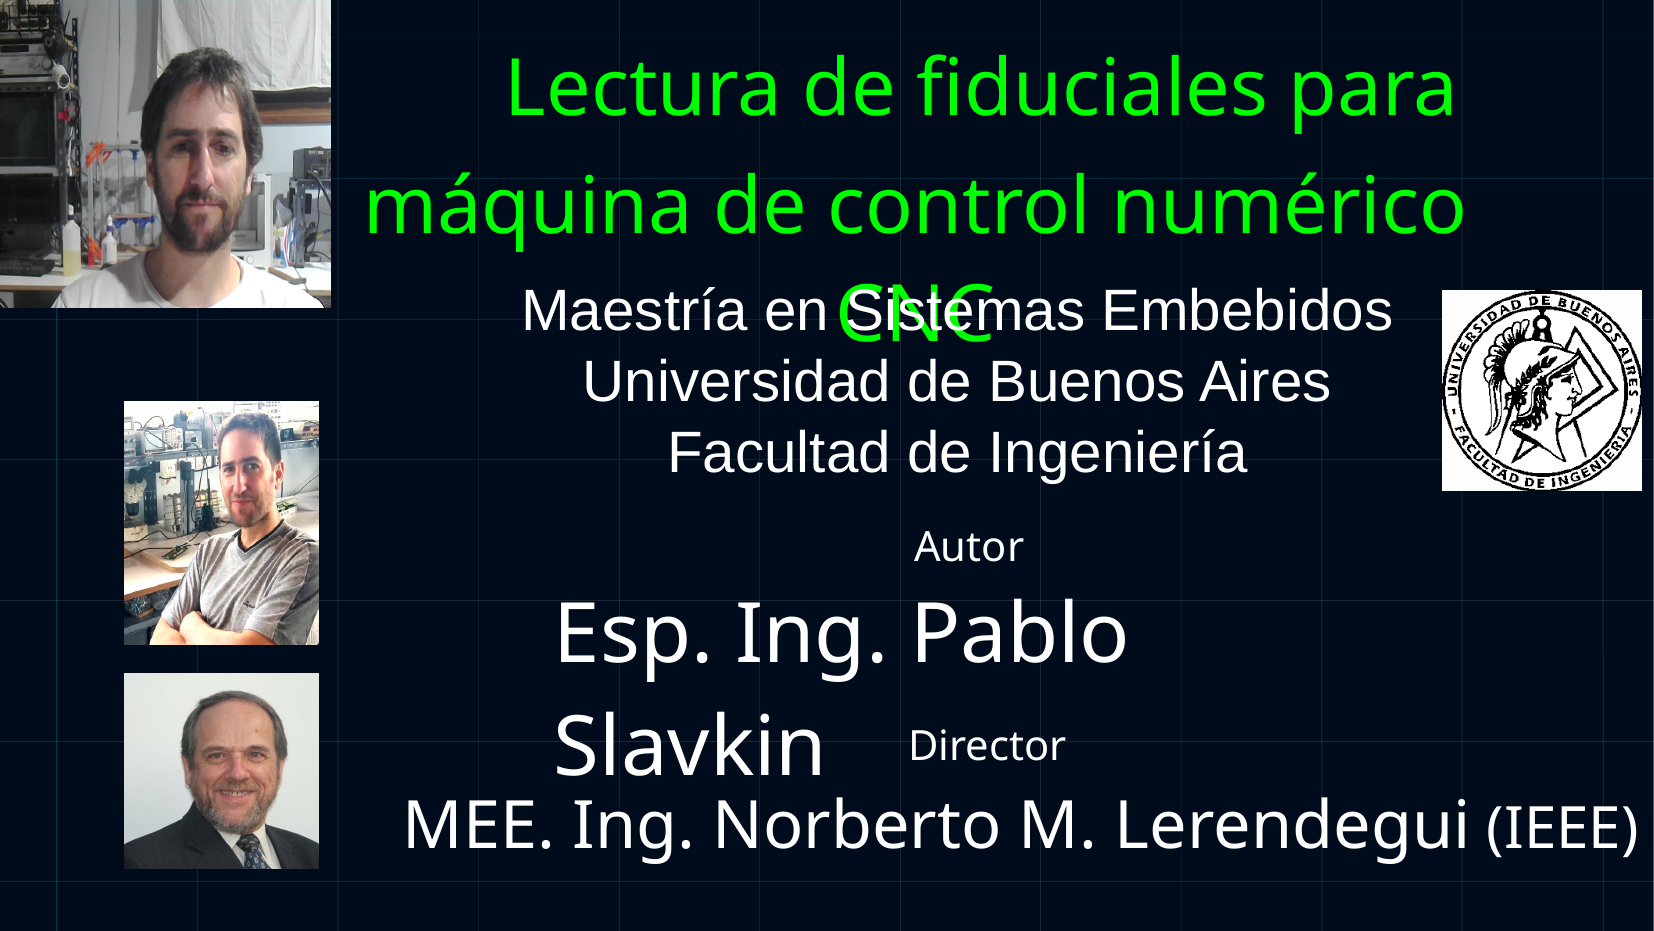

Lectura de fiduciales para
máquina de control numérico CNC
Maestría en Sistemas Embebidos
Universidad de Buenos Aires
Facultad de Ingeniería
Autor
Esp. Ing. Pablo Slavkin
Director
 MEE. Ing. Norberto M. Lerendegui (IEEE)